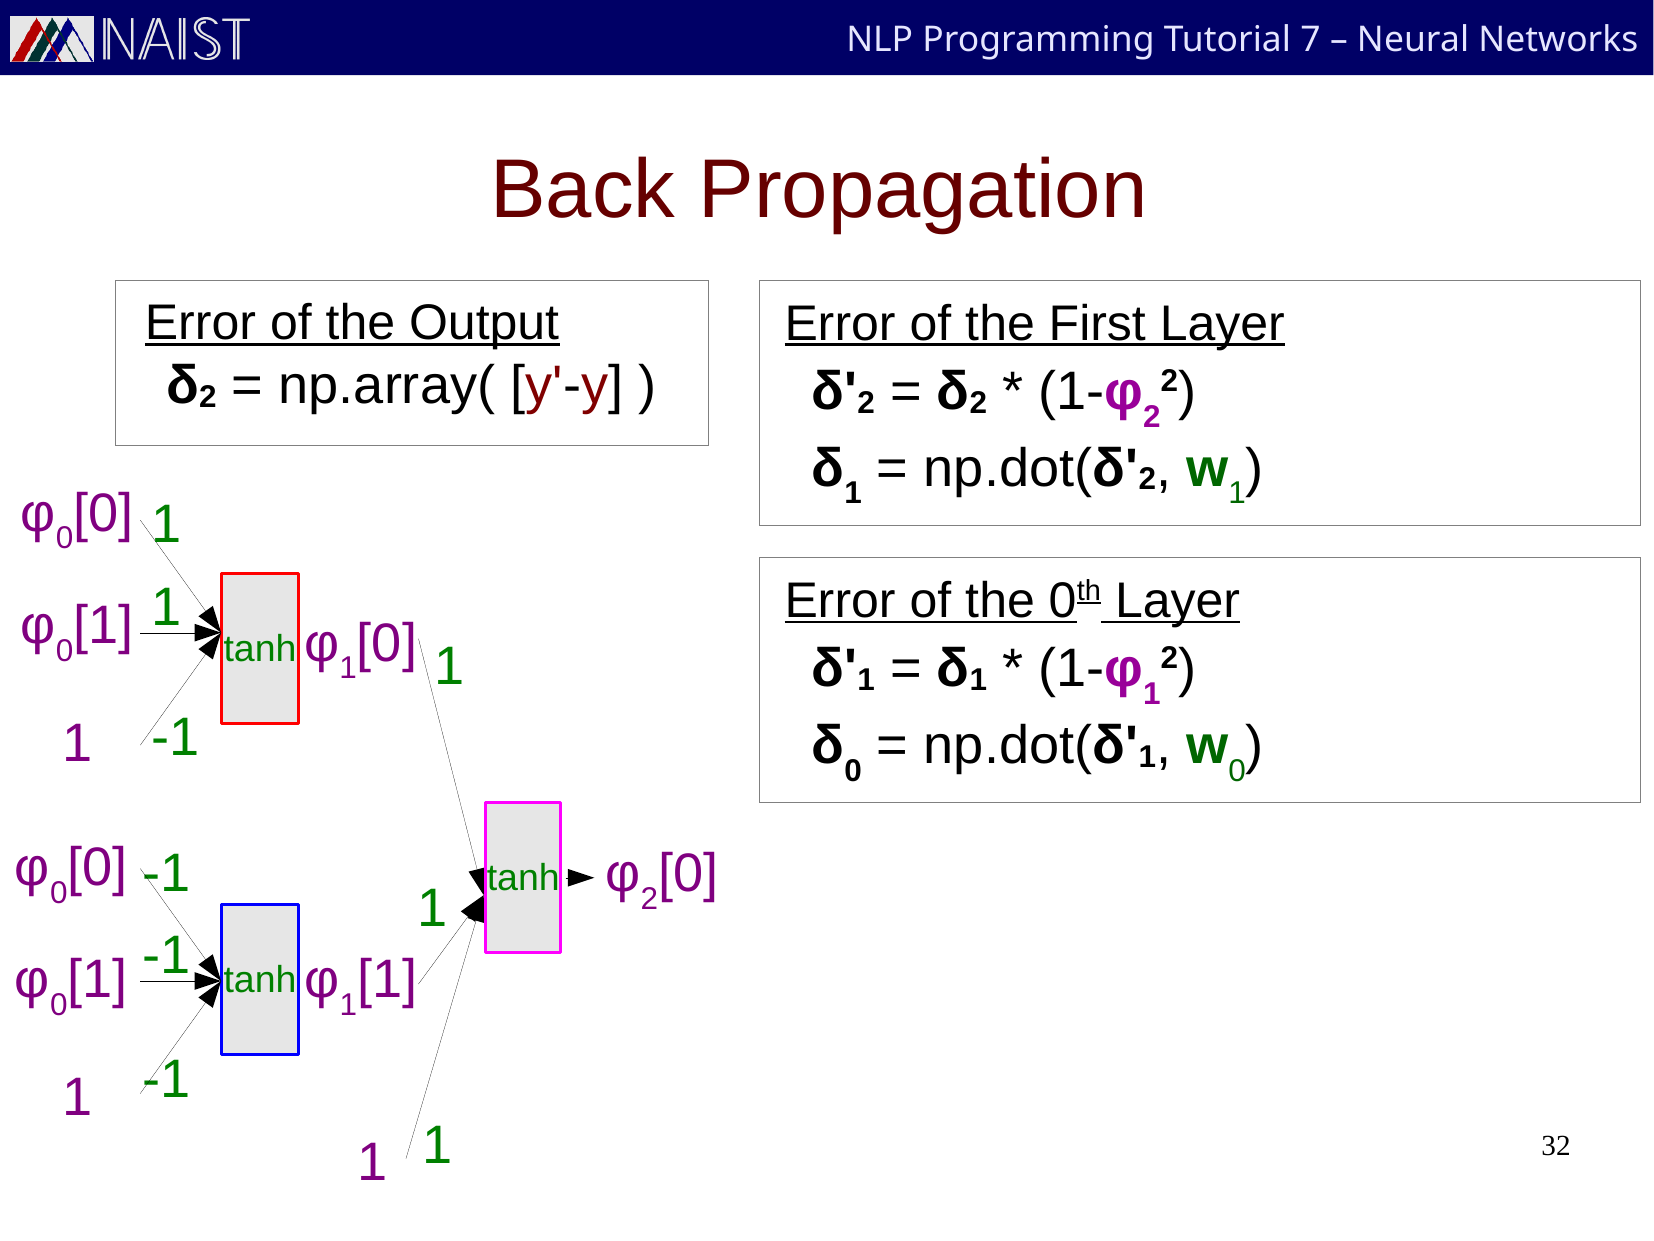

# Back Propagation
Error of the Output
Error of the First Layer
δ2 = np.array( [y'-y] )
δ'2 = δ2 * (1-φ22)
δ1 = np.dot(δ'2, w1)
φ0[0]
1
Error of the 0th Layer
1
tanh
φ0[1]
φ1[0]
1
δ'1 = δ1 * (1-φ12)
-1
1
δ0 = np.dot(δ'1, w0)
tanh
φ0[0]
-1
φ2[0]
1
tanh
-1
φ0[1]
φ1[1]
-1
1
1
1
32